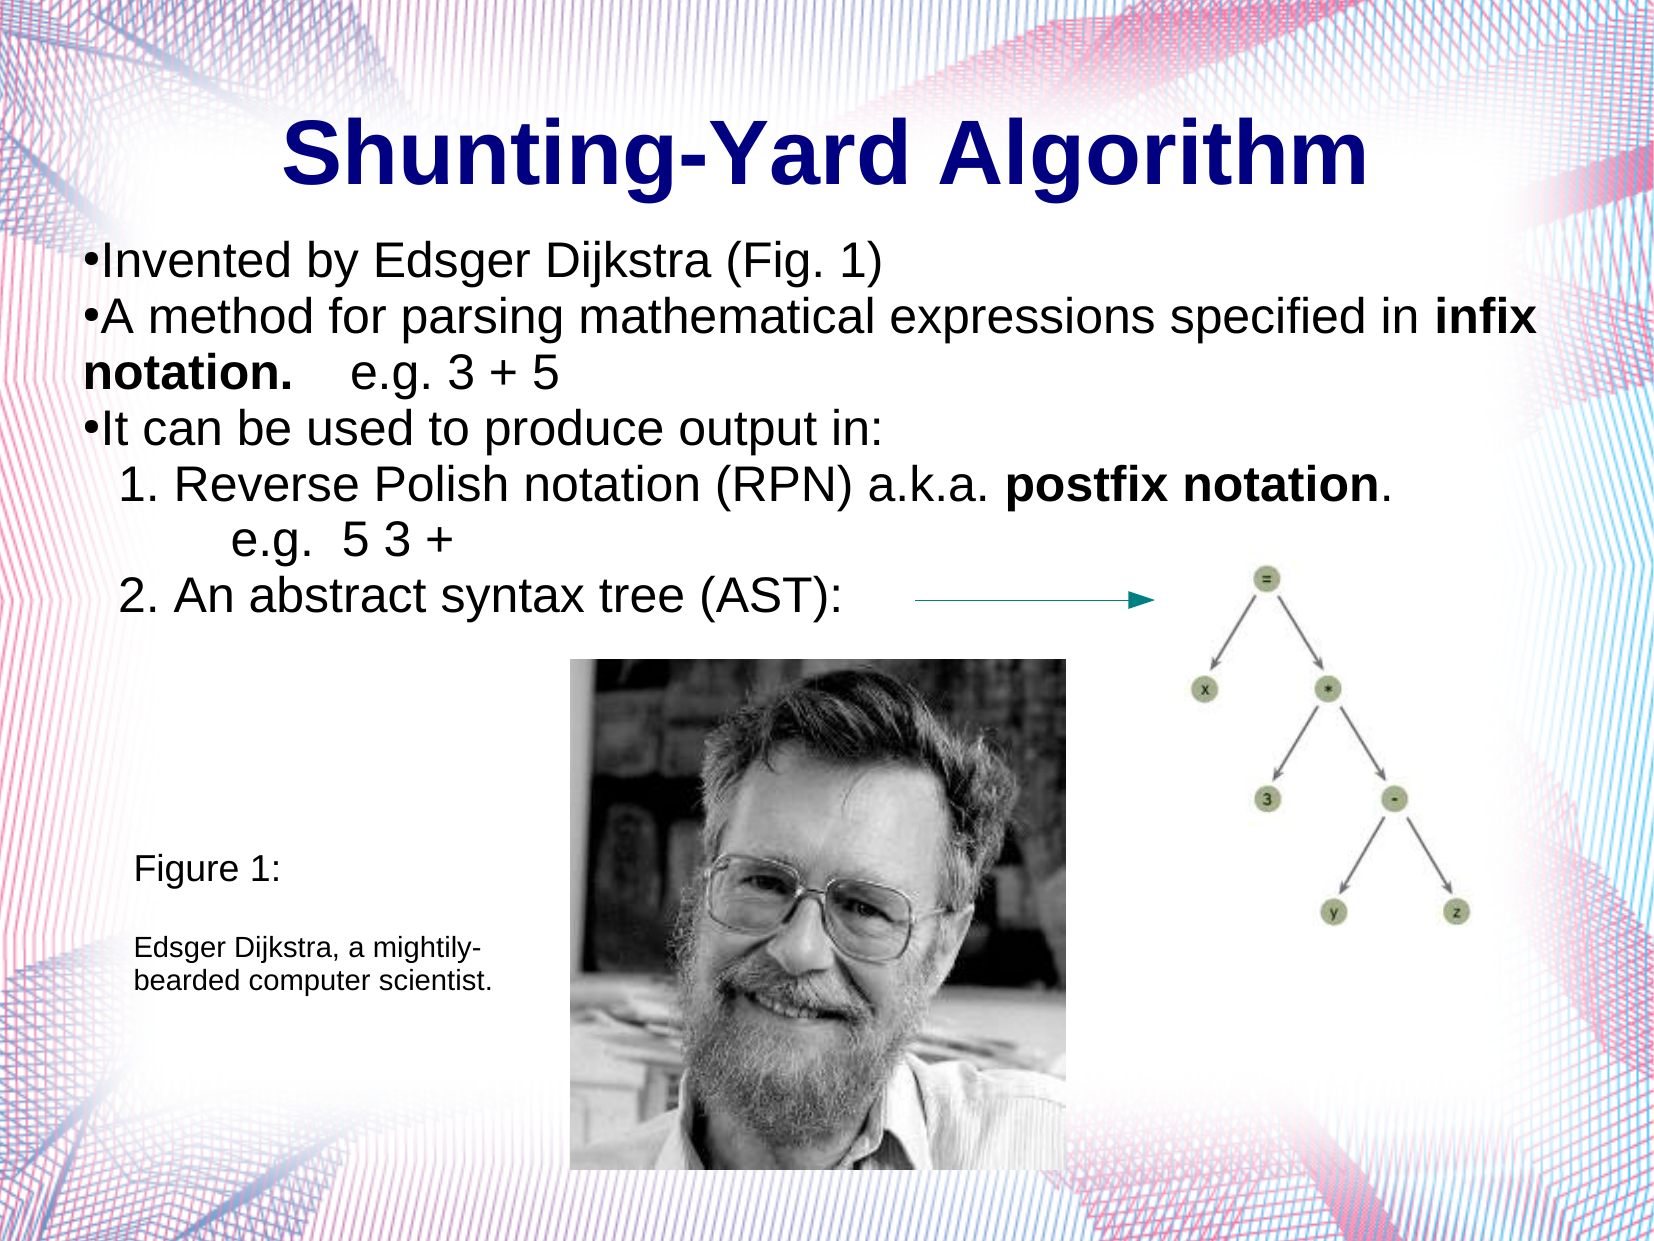

# Shunting-Yard Algorithm
Invented by Edsger Dijkstra (Fig. 1)
A method for parsing mathematical expressions specified in infix notation. e.g. 3 + 5
It can be used to produce output in:
 Reverse Polish notation (RPN) a.k.a. postfix notation.
e.g. 5 3 +
 An abstract syntax tree (AST):
Figure 1:
Edsger Dijkstra, a mightily-bearded computer scientist.